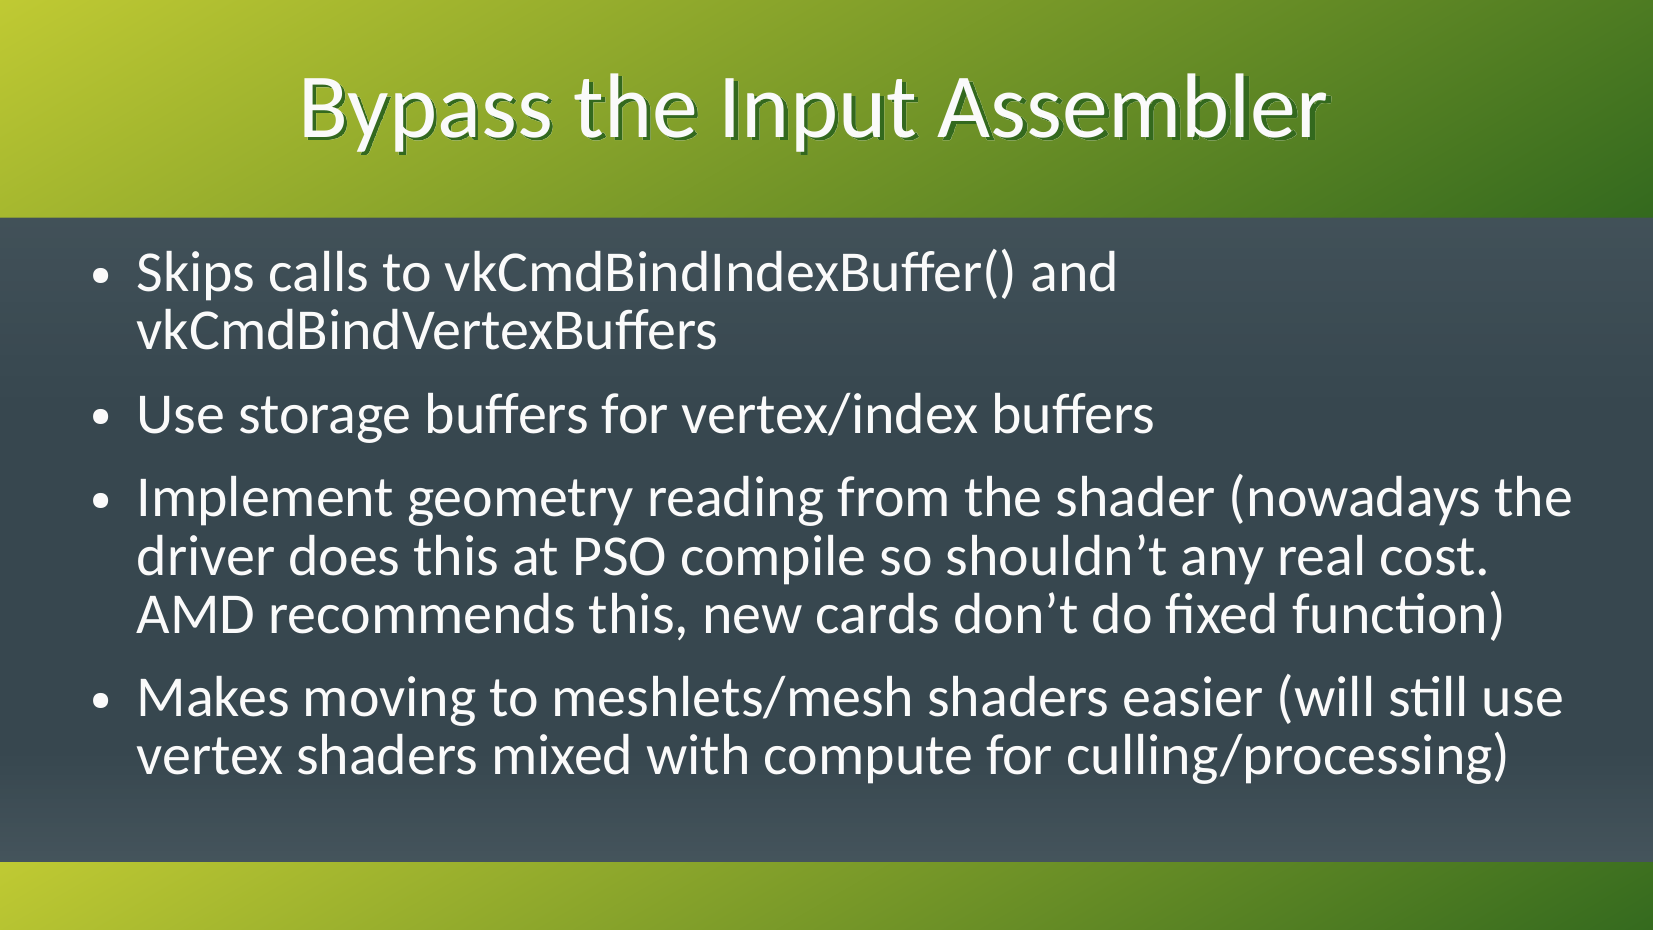

# Bypass the Input Assembler
Skips calls to vkCmdBindIndexBuffer() and vkCmdBindVertexBuffers
Use storage buffers for vertex/index buffers
Implement geometry reading from the shader (nowadays the driver does this at PSO compile so shouldn’t any real cost. AMD recommends this, new cards don’t do fixed function)
Makes moving to meshlets/mesh shaders easier (will still use vertex shaders mixed with compute for culling/processing)